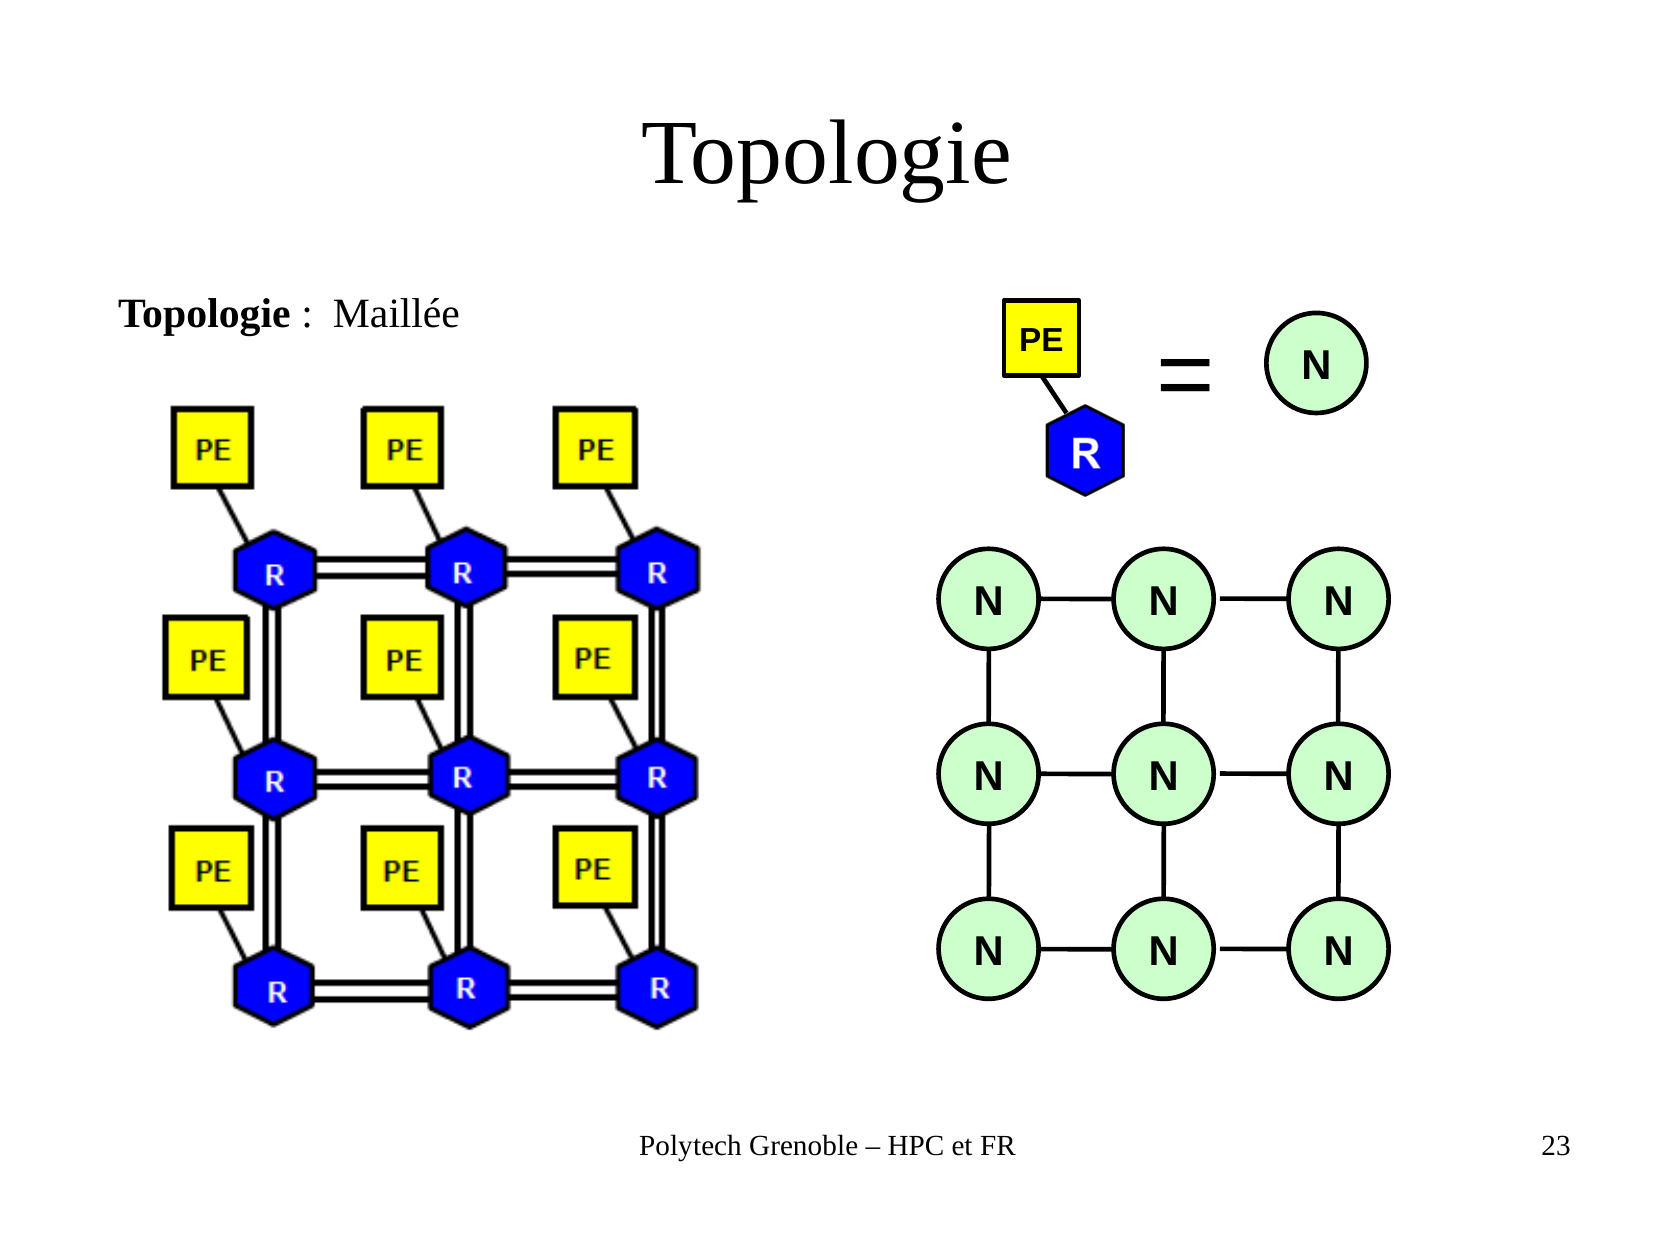

# Topologie
Topologie : Maillée
PE
=
N
N
N
N
N
N
N
N
N
N
Matthieu PAYET
23